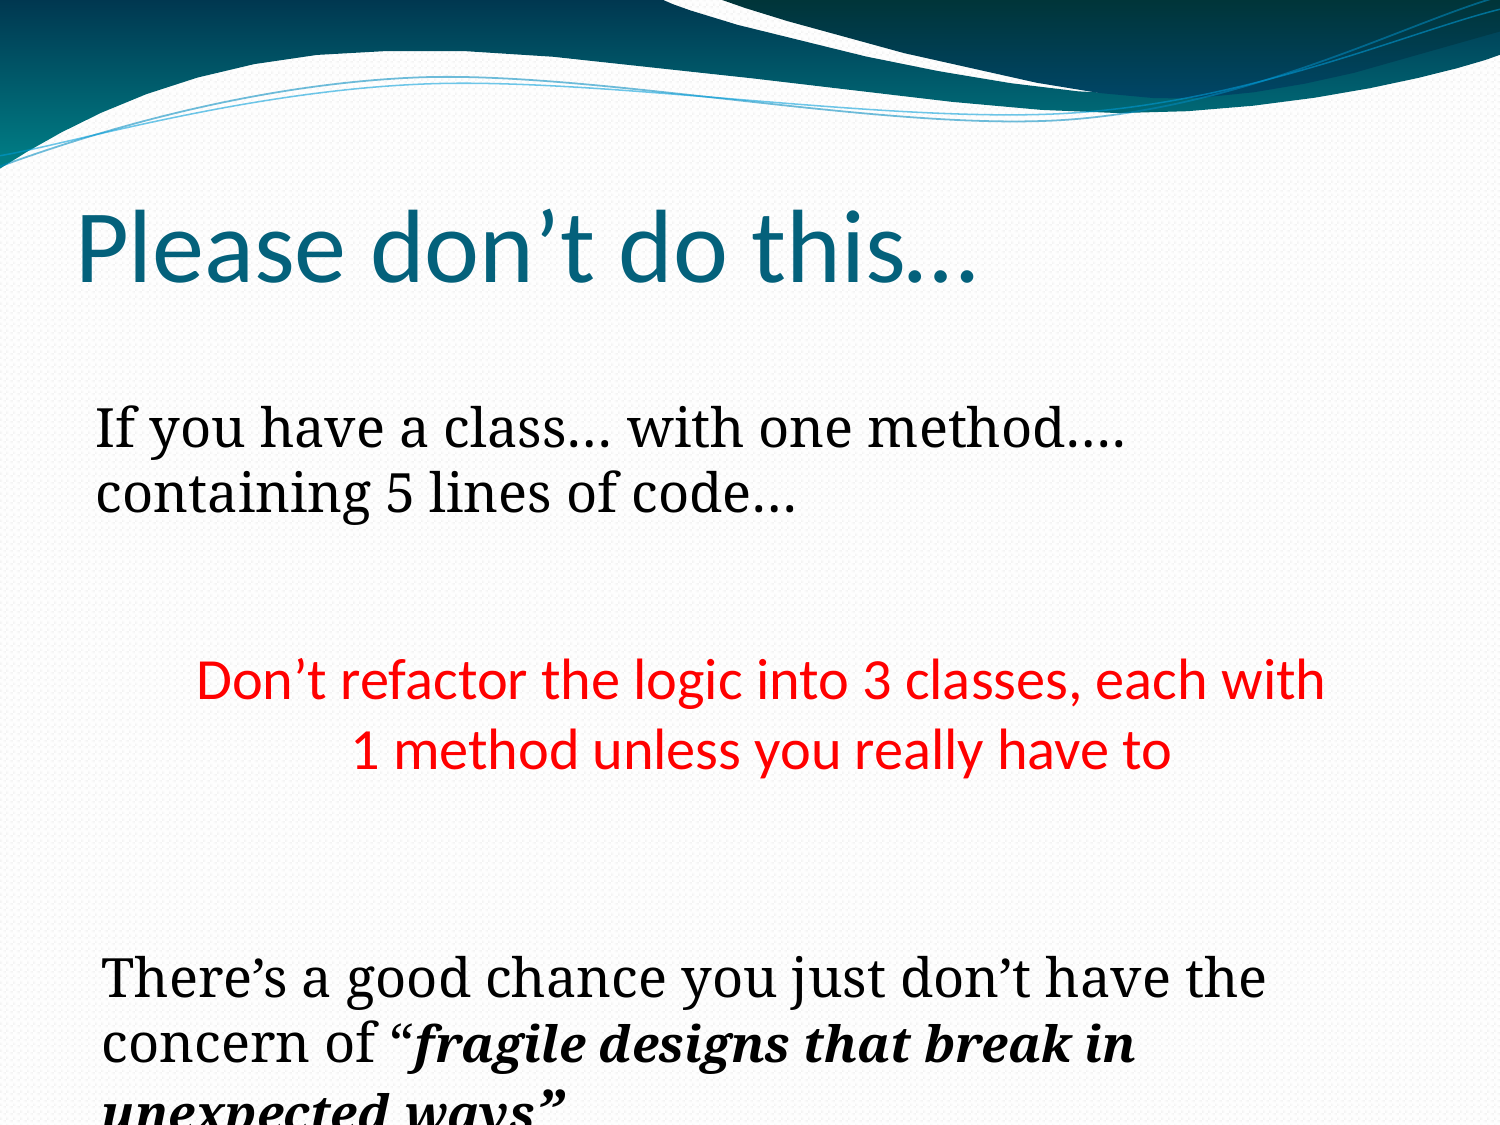

# Please don’t do this…
If you have a class… with one method…. containing 5 lines of code…
Don’t refactor the logic into 3 classes, each with 1 method unless you really have to
There’s a good chance you just don’t have the concern of “fragile designs that break in unexpected ways”